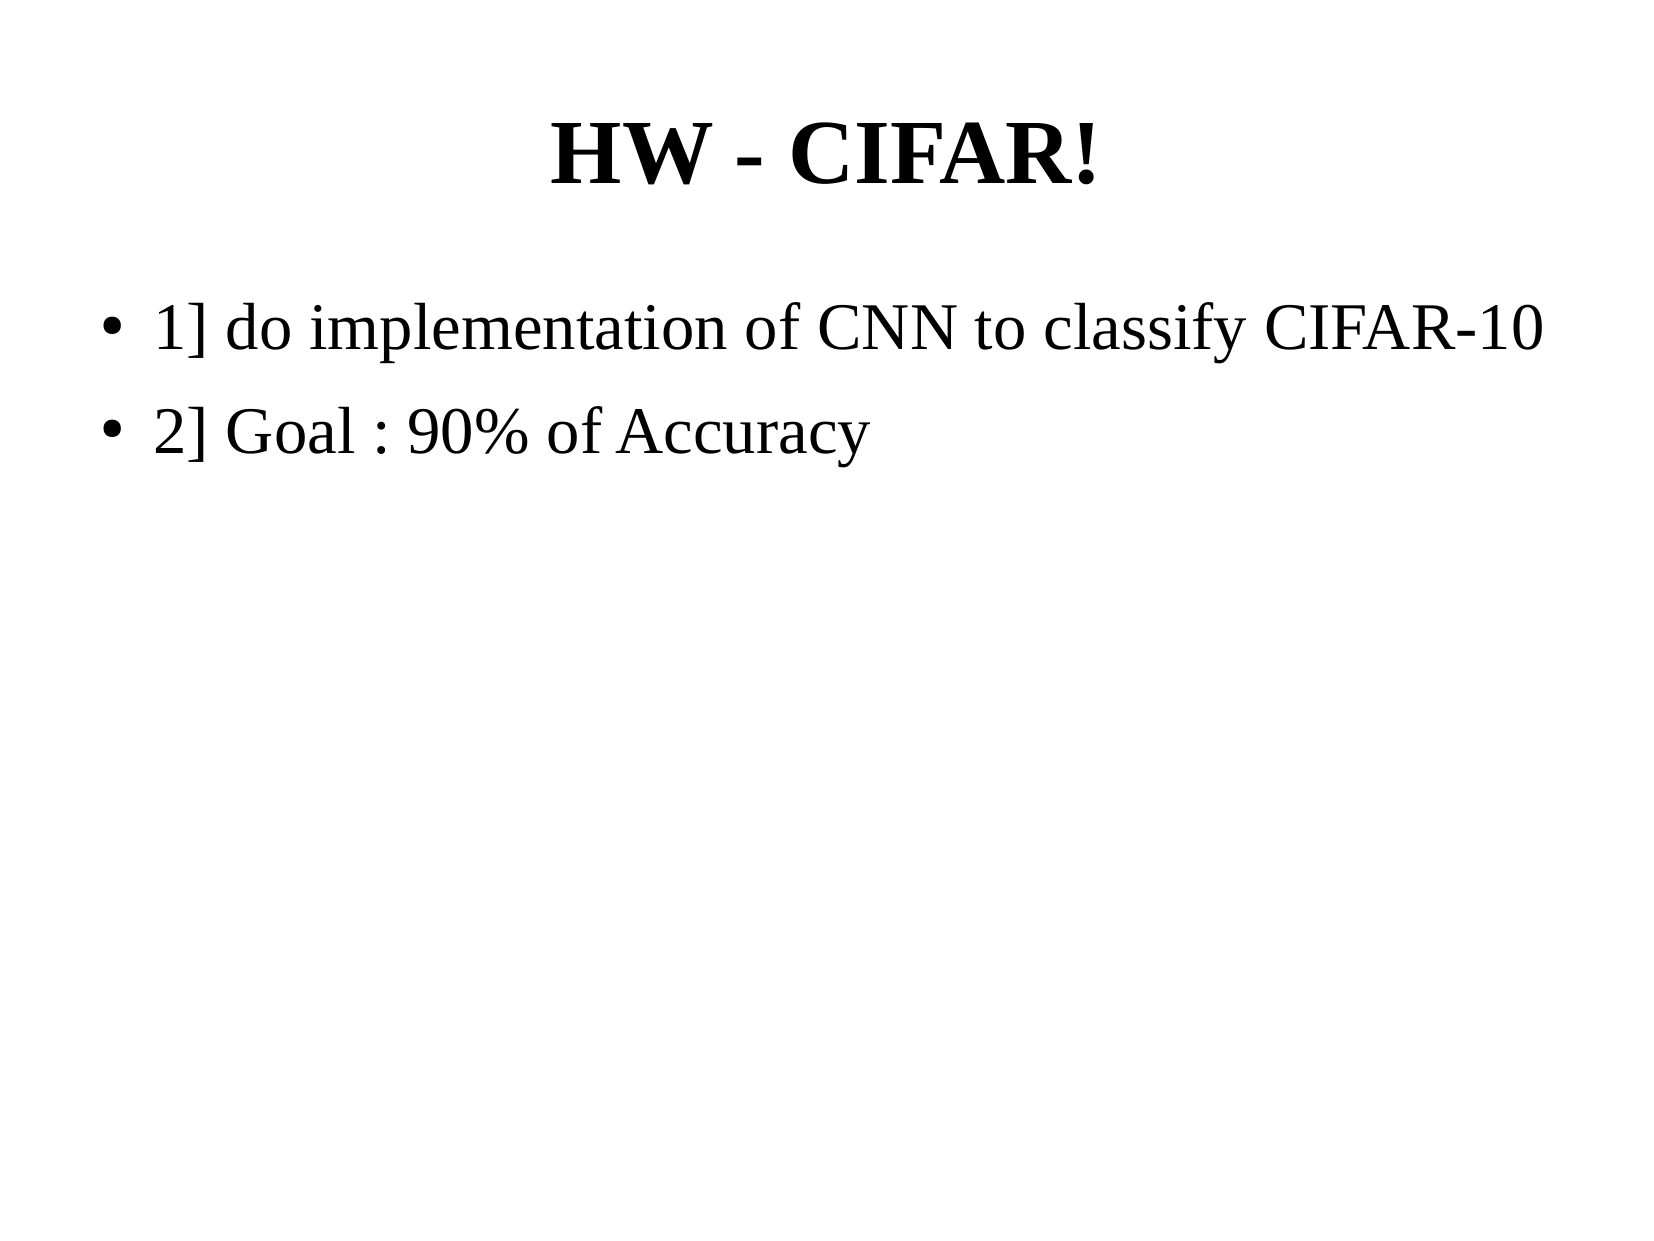

# HW - CIFAR!
1] do implementation of CNN to classify CIFAR-10
2] Goal : 90% of Accuracy